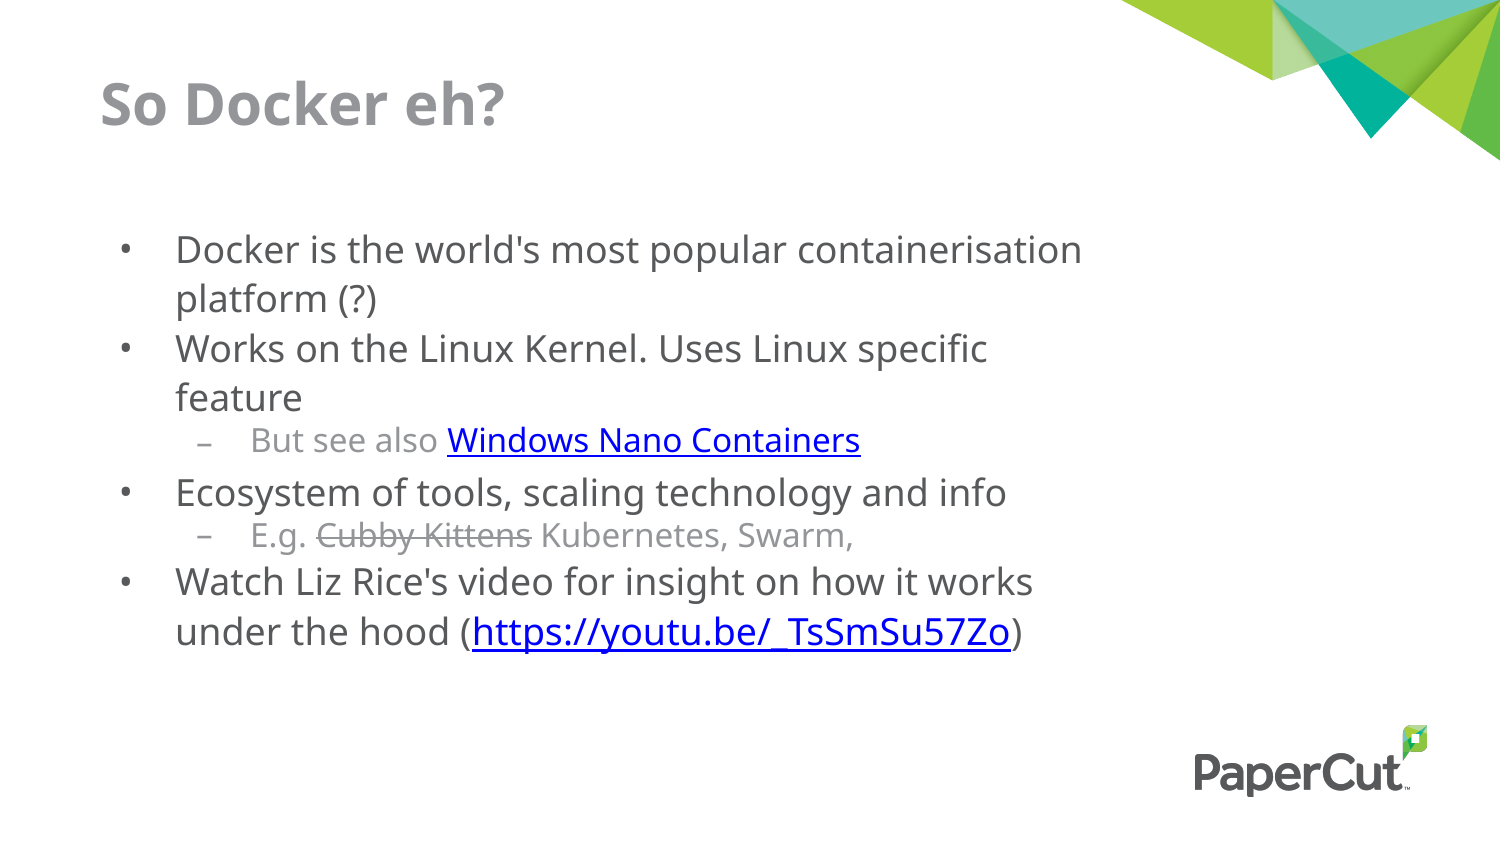

# So Docker eh?
Docker is the world's most popular containerisation platform (?)
Works on the Linux Kernel. Uses Linux specific feature
But see also Windows Nano Containers
Ecosystem of tools, scaling technology and info
E.g. Cubby Kittens Kubernetes, Swarm,
Watch Liz Rice's video for insight on how it works under the hood (https://youtu.be/_TsSmSu57Zo)